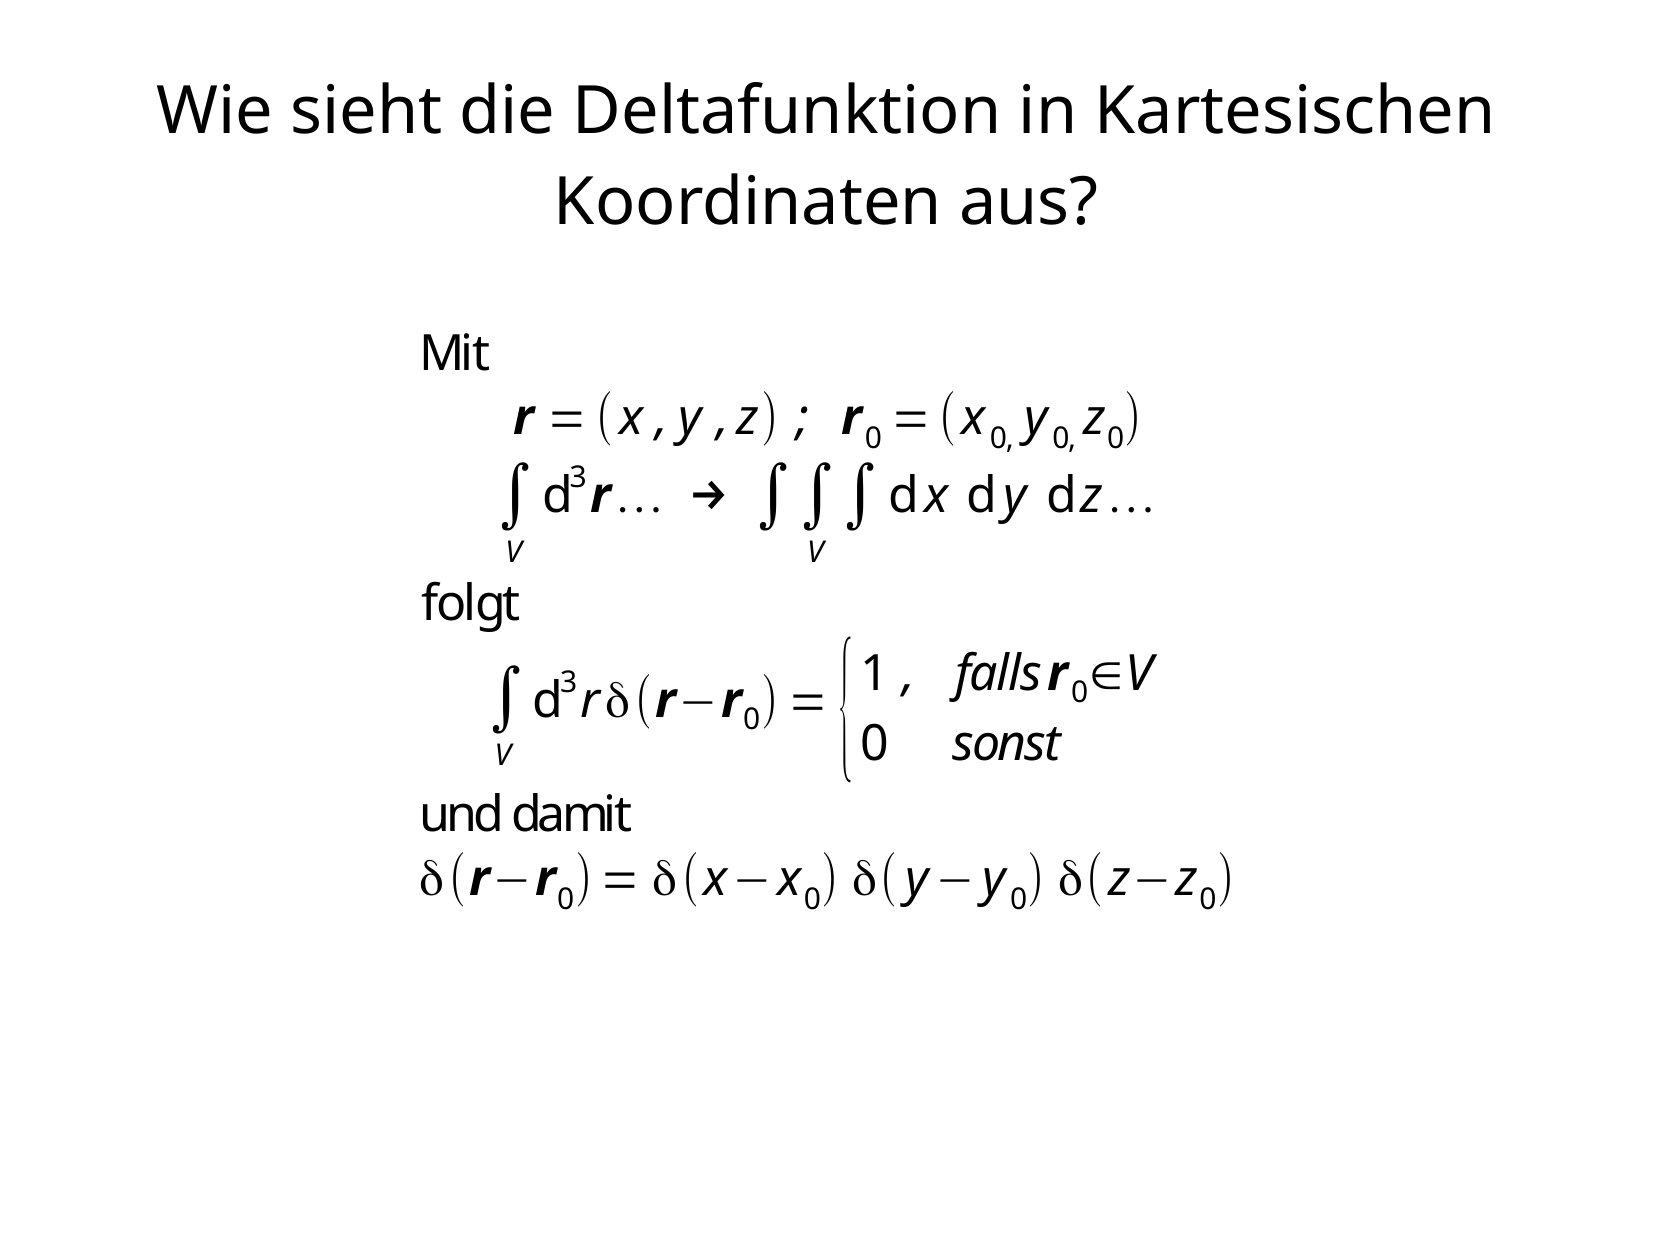

# Wie sieht die Deltafunktion in Kartesischen Koordinaten aus?